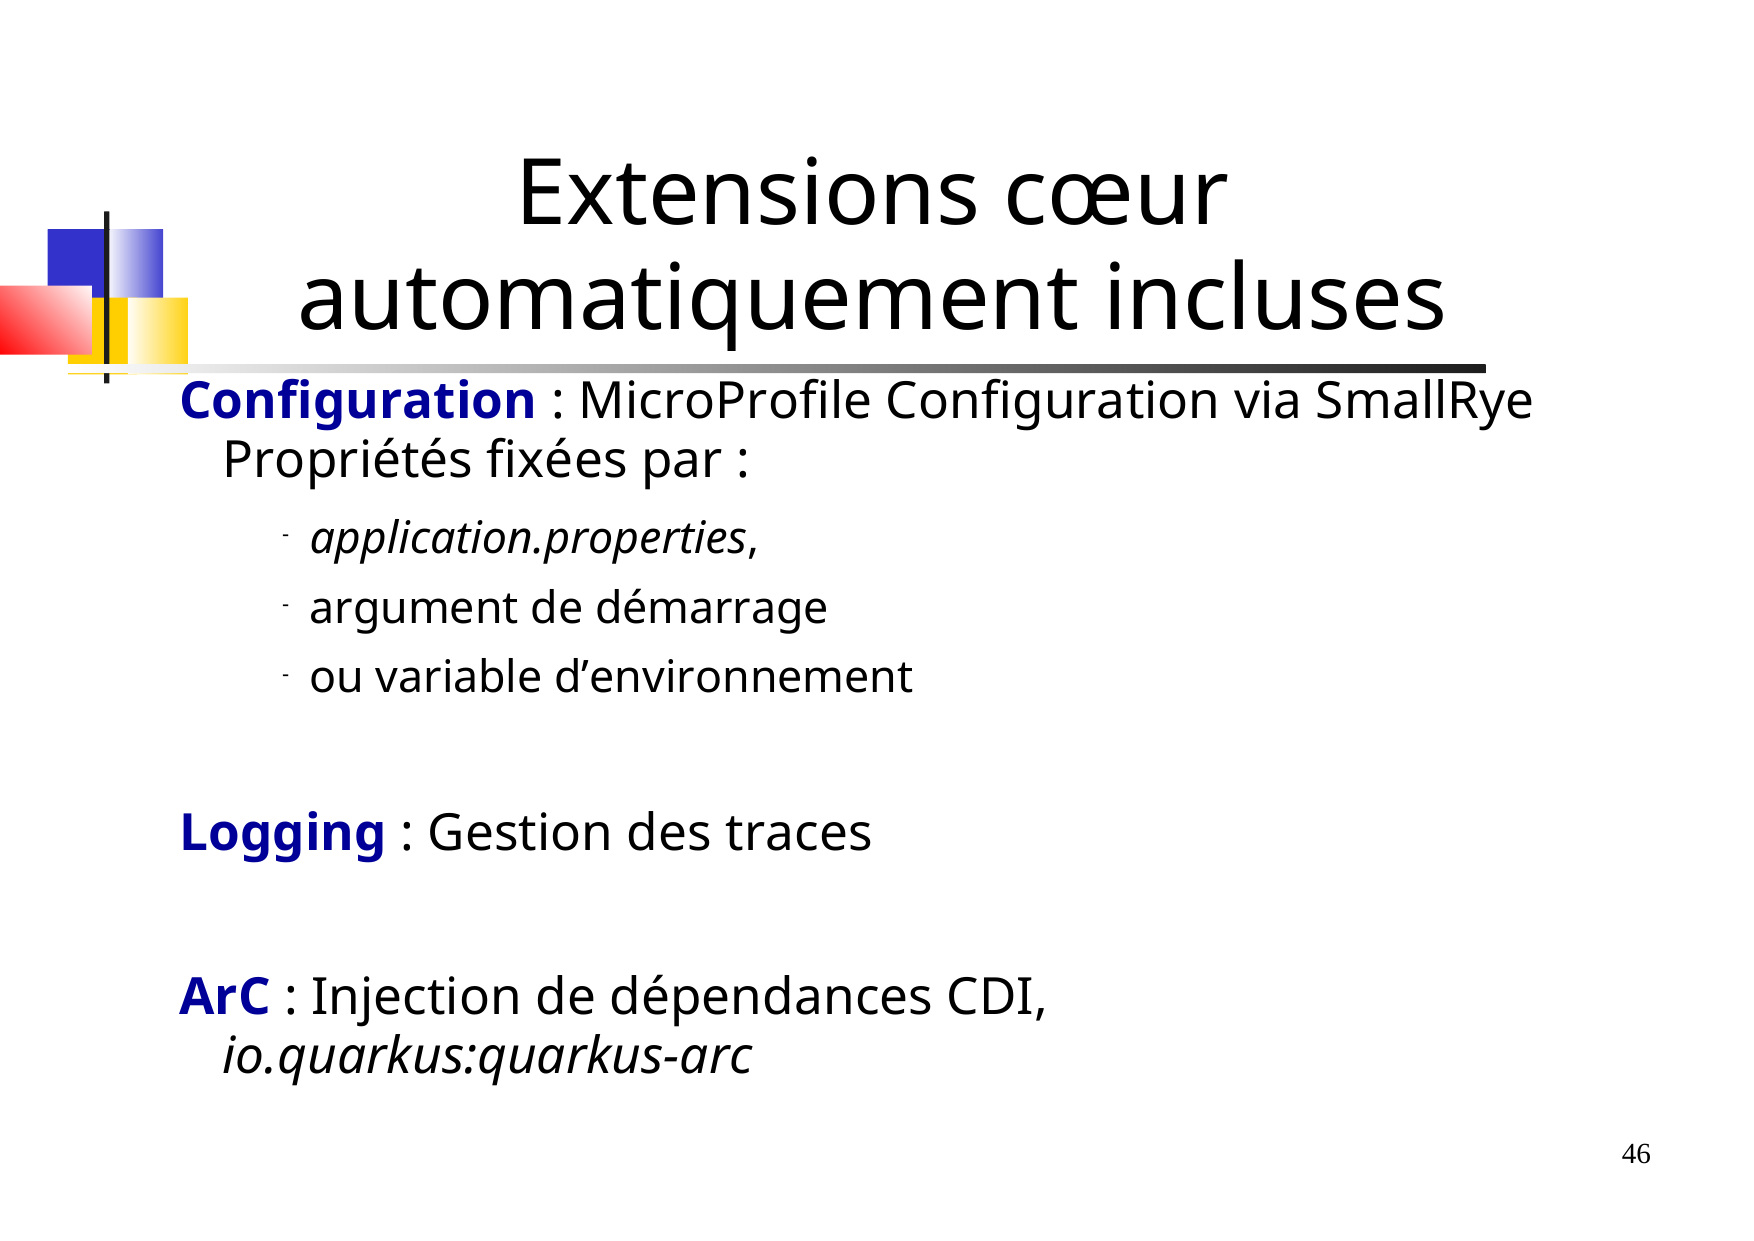

# Extensions cœur automatiquement incluses
Configuration : MicroProfile Configuration via SmallRye
Propriétés fixées par :
application.properties,
argument de démarrage
ou variable d’environnement
Logging : Gestion des traces
ArC : Injection de dépendances CDI,
io.quarkus:quarkus-arc